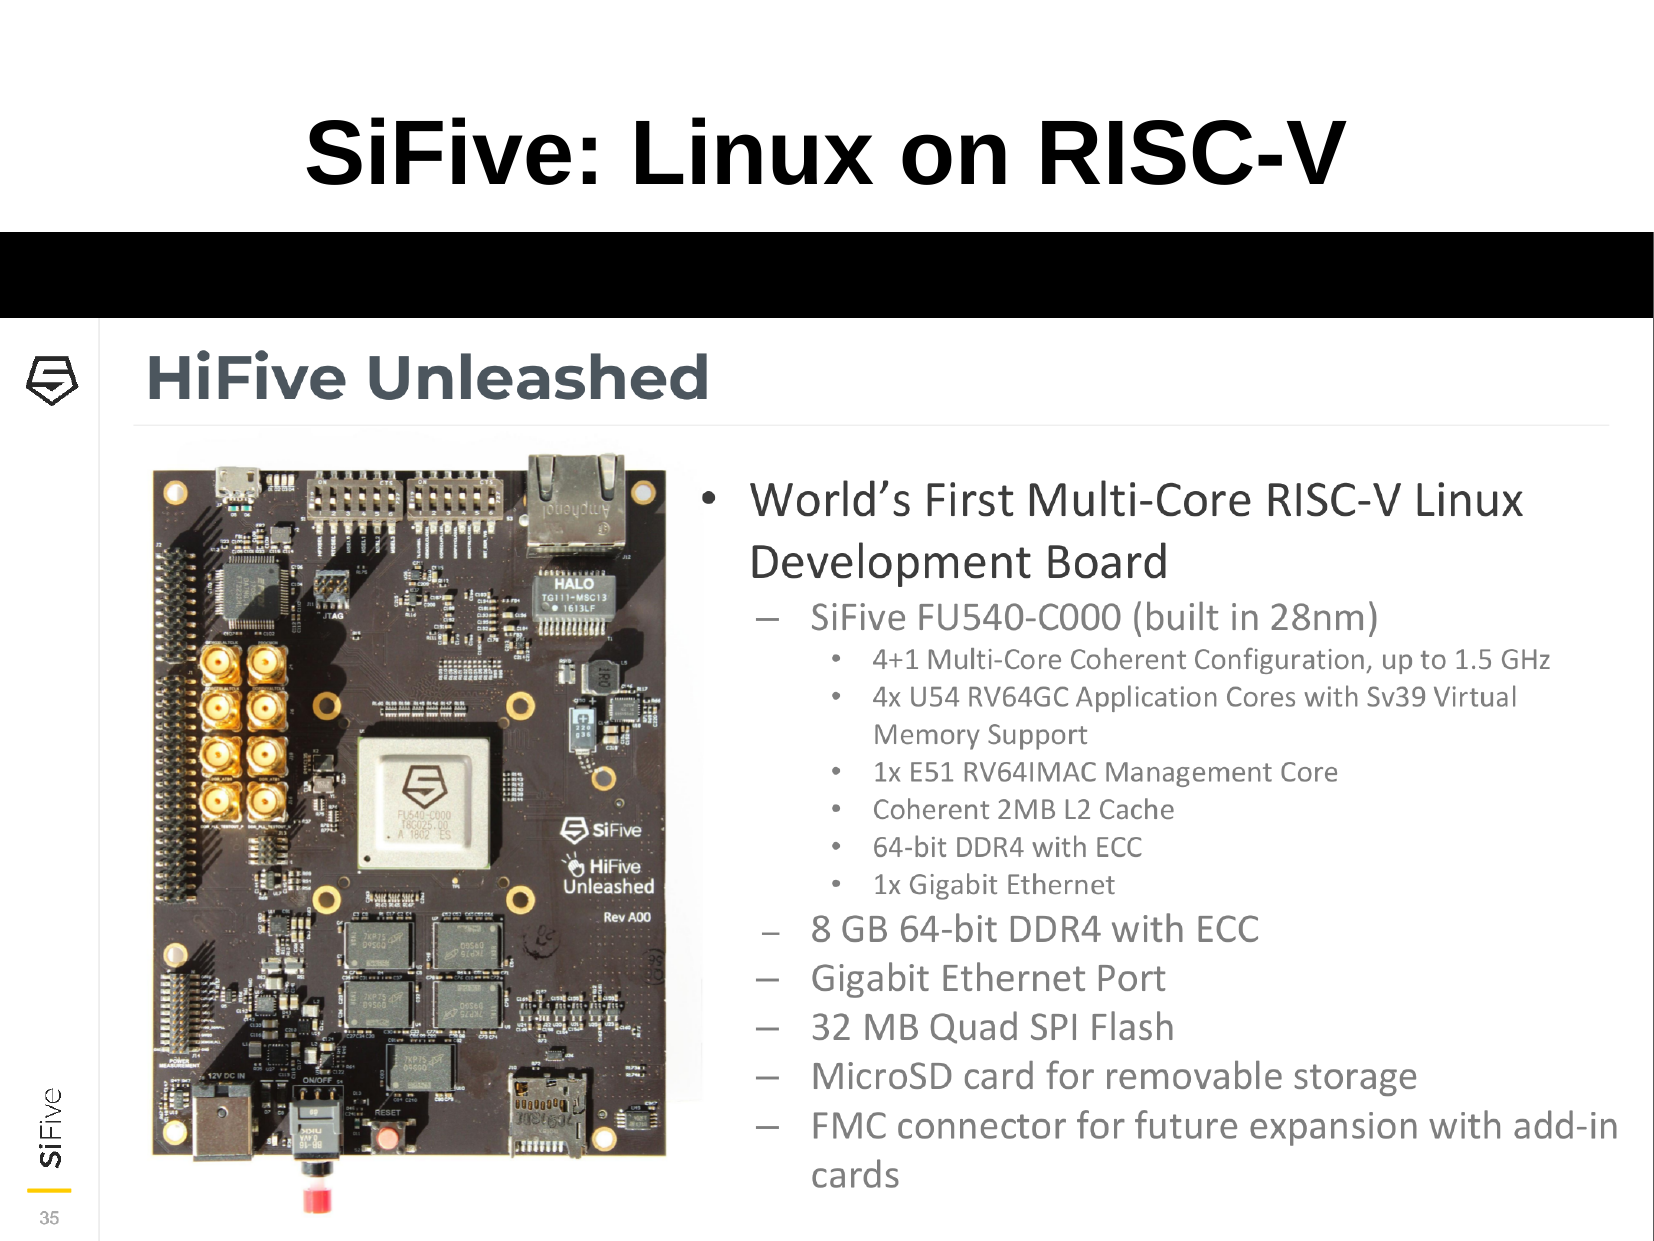

SiFive: Linux on RISC-V
# HiFive Unleashed on Crowd Supply